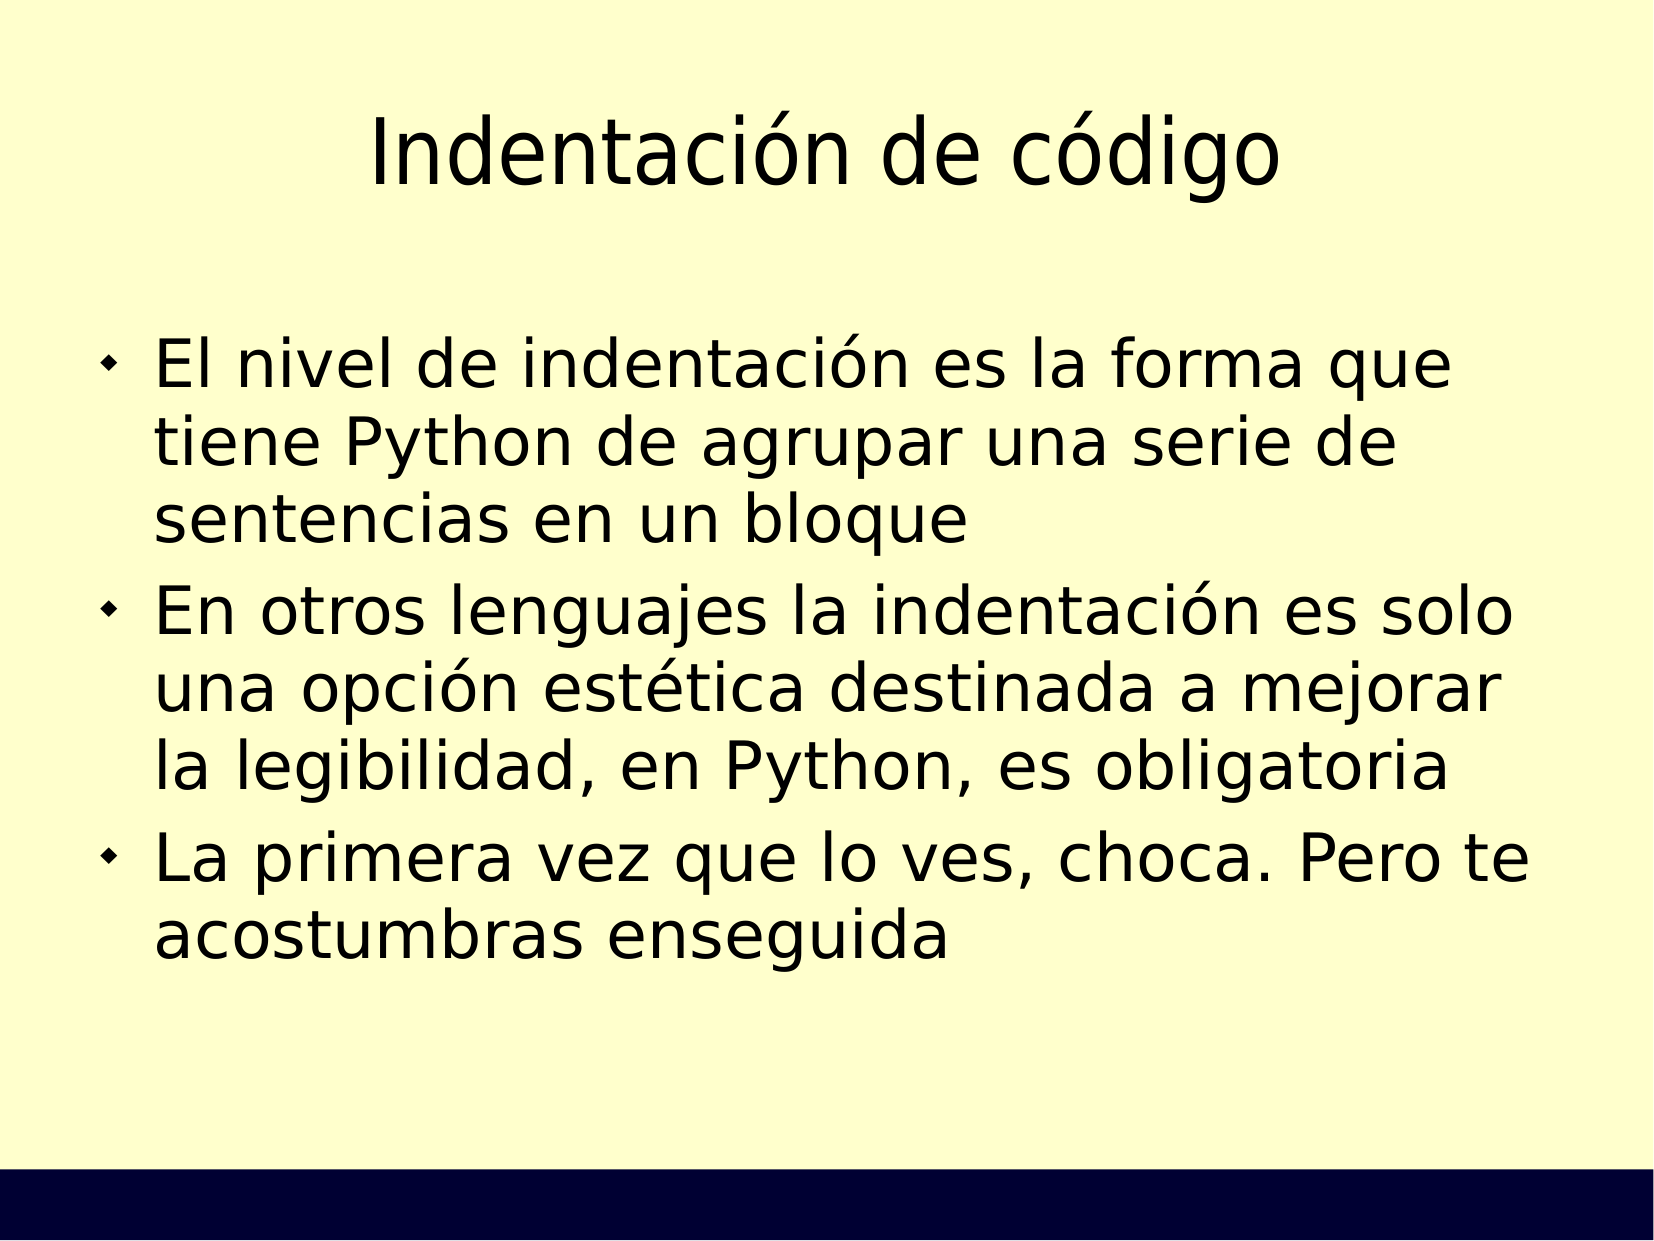

# Indentación de código
El nivel de indentación es la forma que tiene Python de agrupar una serie de sentencias en un bloque
En otros lenguajes la indentación es solo una opción estética destinada a mejorar la legibilidad, en Python, es obligatoria
La primera vez que lo ves, choca. Pero te acostumbras enseguida